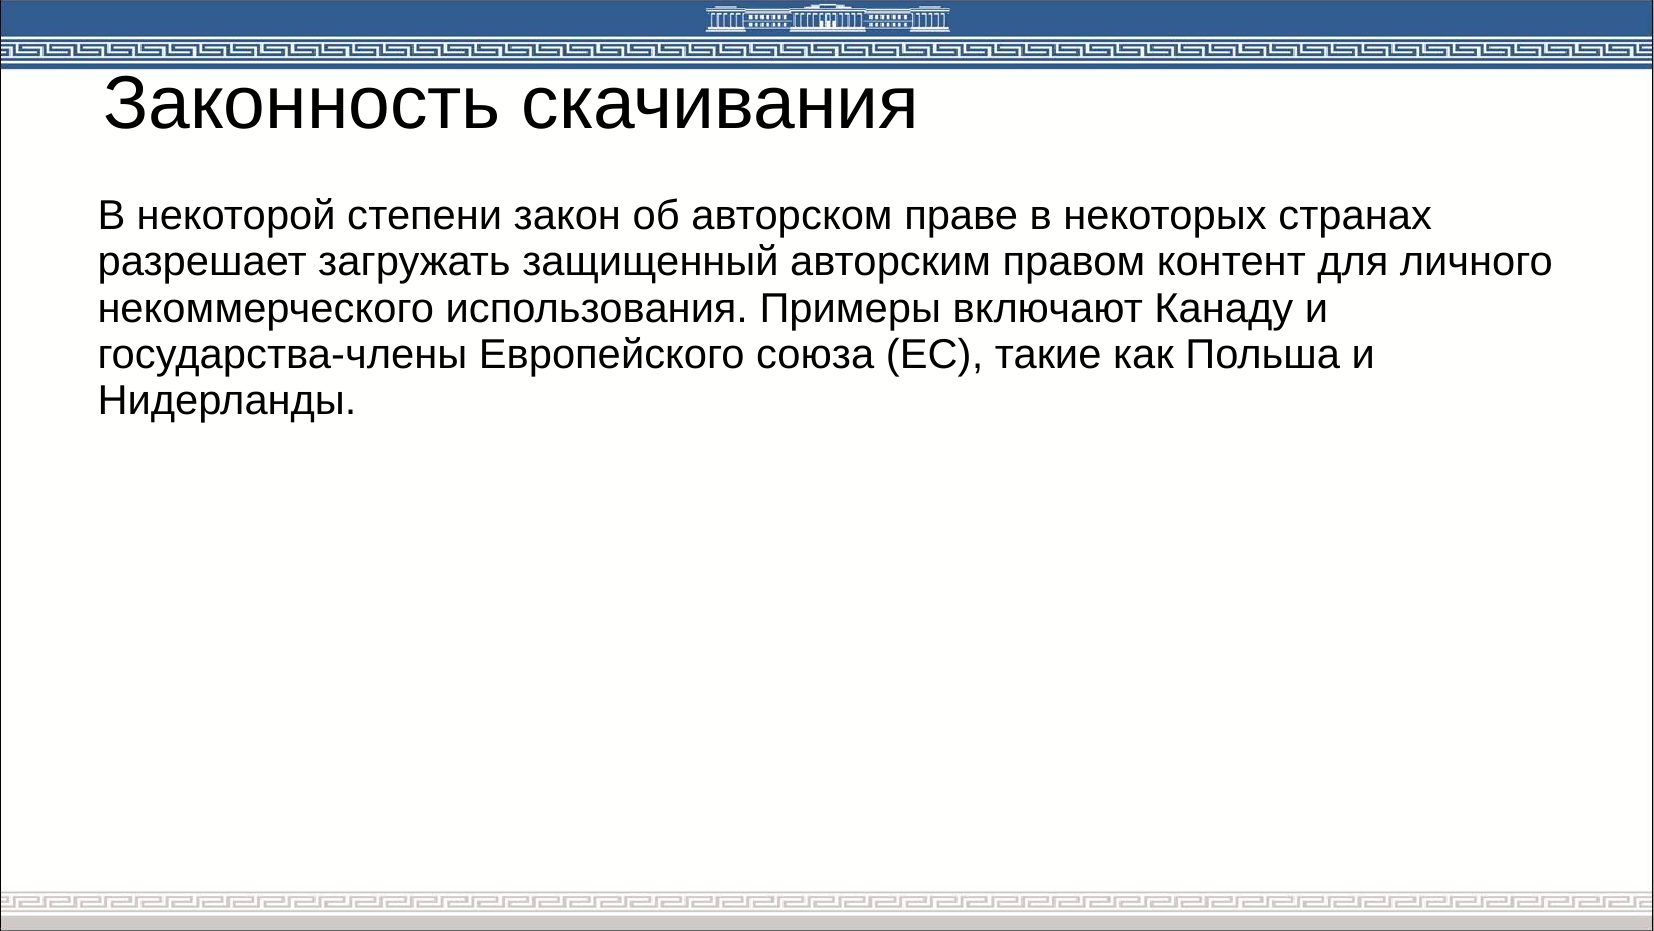

#
Законность скачивания
В некоторой степени закон об авторском праве в некоторых странах разрешает загружать защищенный авторским правом контент для личного некоммерческого использования. Примеры включают Канаду и государства-члены Европейского союза (ЕС), такие как Польша и Нидерланды.